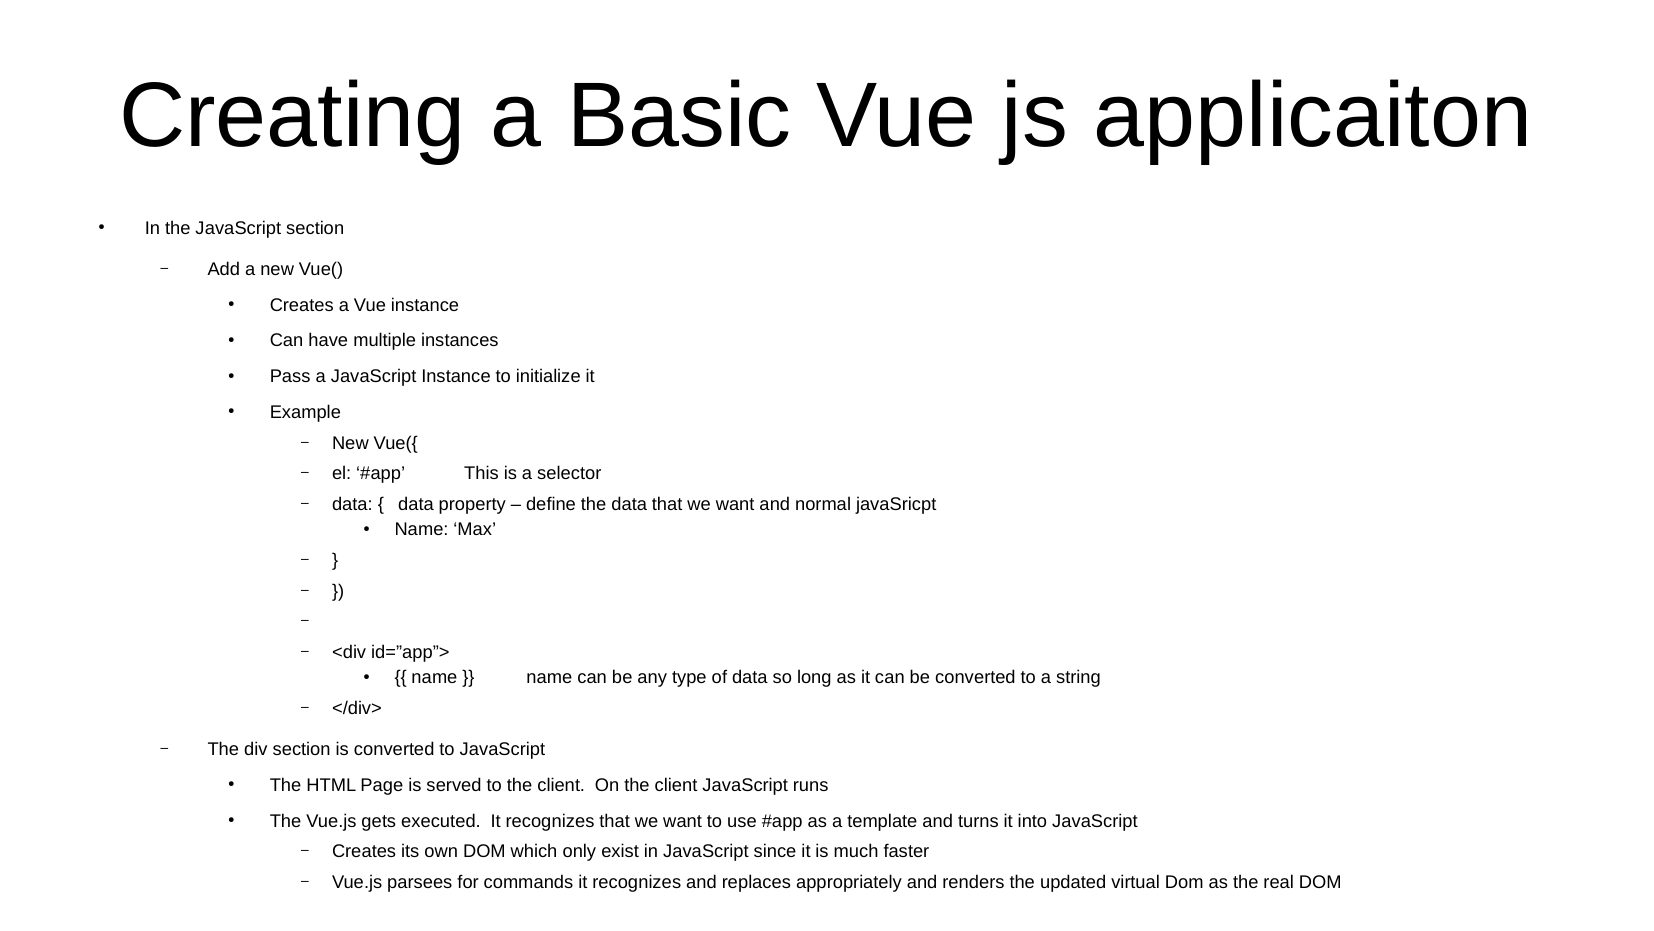

# Creating a Basic Vue js applicaiton
In the JavaScript section
Add a new Vue()
Creates a Vue instance
Can have multiple instances
Pass a JavaScript Instance to initialize it
Example
New Vue({
el: ‘#app’			This is a selector
data: {				data property – define the data that we want and normal javaSricpt
Name: ‘Max’
}
})
<div id=”app”>
{{ name }}		name can be any type of data so long as it can be converted to a string
</div>
The div section is converted to JavaScript
The HTML Page is served to the client. On the client JavaScript runs
The Vue.js gets executed. It recognizes that we want to use #app as a template and turns it into JavaScript
Creates its own DOM which only exist in JavaScript since it is much faster
Vue.js parsees for commands it recognizes and replaces appropriately and renders the updated virtual Dom as the real DOM